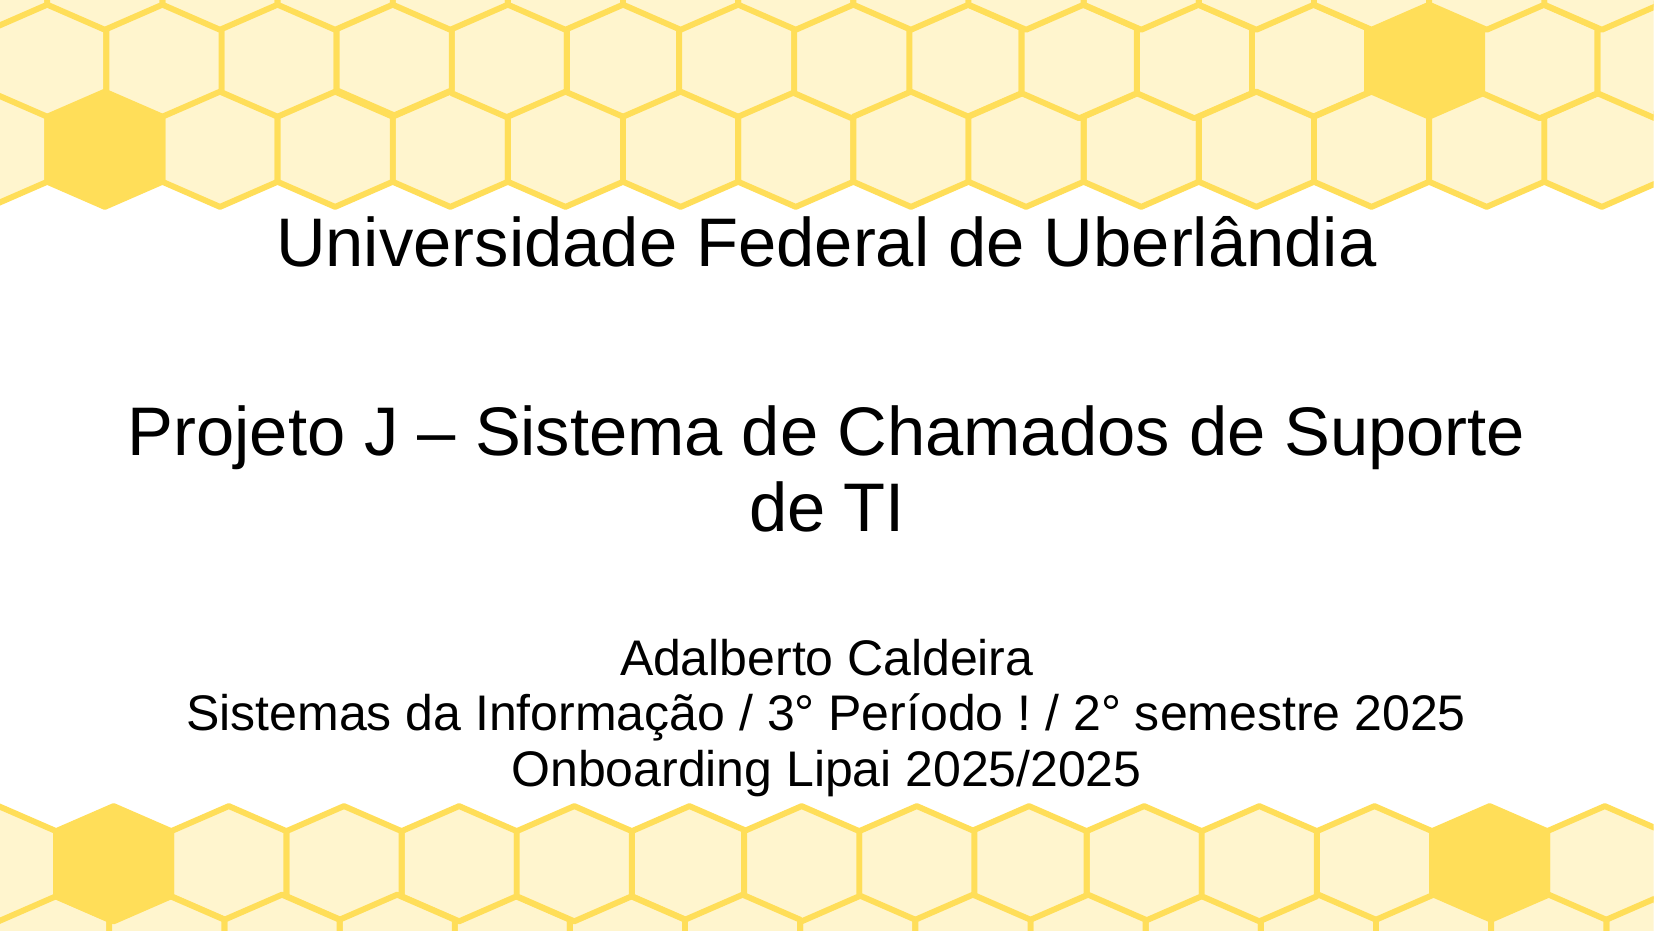

Universidade Federal de Uberlândia
# Projeto J – Sistema de Chamados de Suporte de TI
Adalberto Caldeira
Sistemas da Informação / 3° Período ! / 2° semestre 2025
Onboarding Lipai 2025/2025